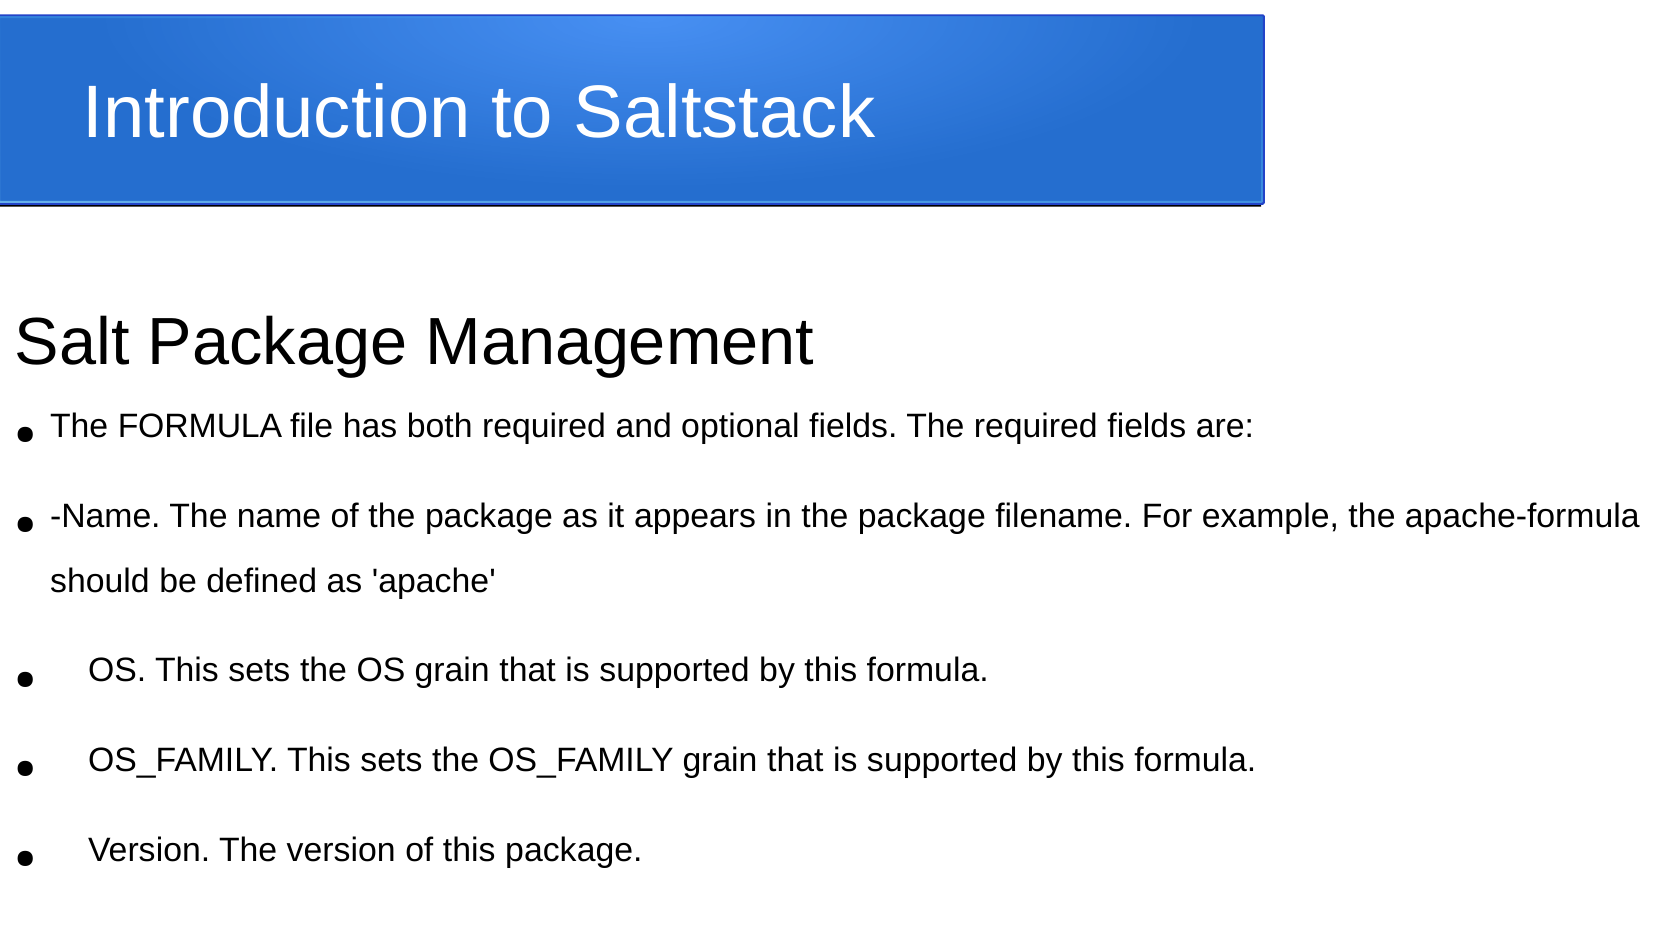

# Introduction to Saltstack
Salt Package Management
The FORMULA file has both required and optional fields. The required fields are:
-Name. The name of the package as it appears in the package filename. For example, the apache-formula should be defined as 'apache'
 OS. This sets the OS grain that is supported by this formula.
 OS_FAMILY. This sets the OS_FAMILY grain that is supported by this formula.
 Version. The version of this package.